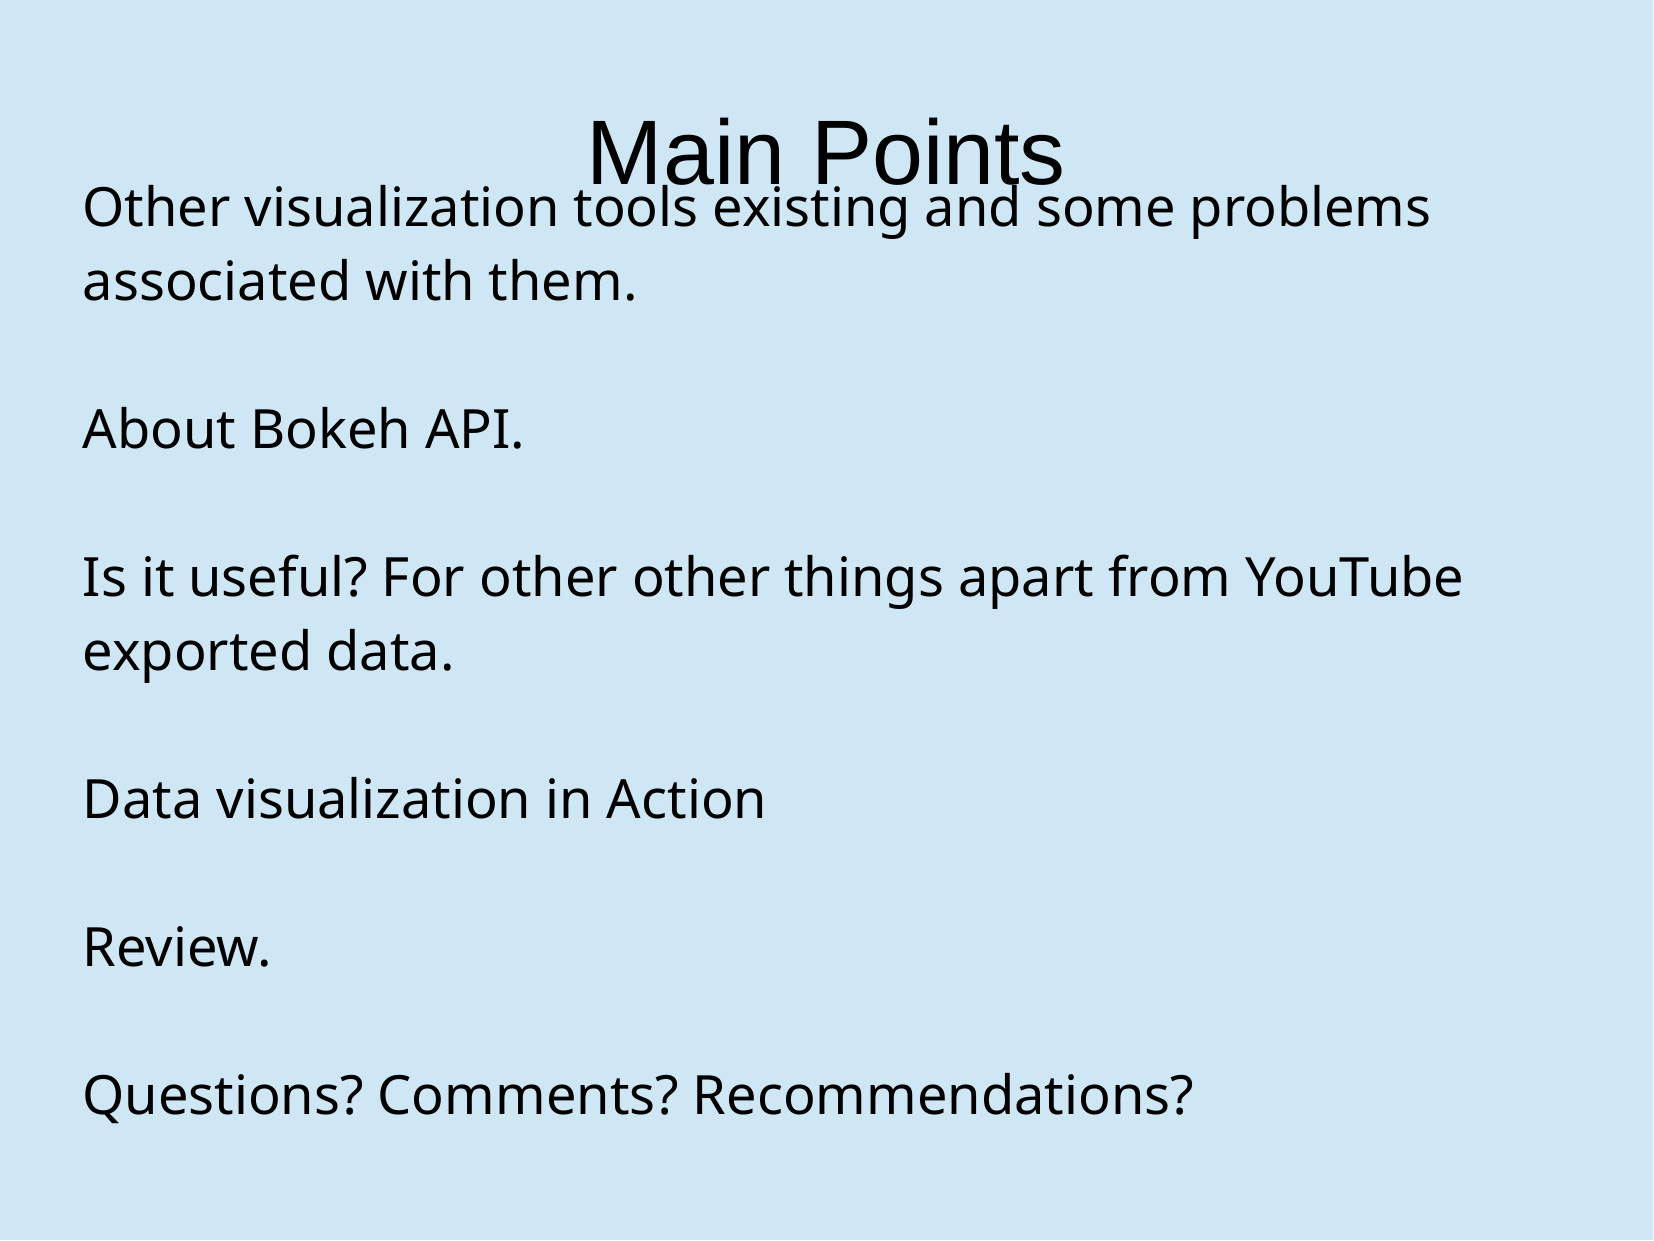

# Main Points
Other visualization tools existing and some problems associated with them.
About Bokeh API.
Is it useful? For other other things apart from YouTube exported data.
Data visualization in Action
Review.
Questions? Comments? Recommendations?